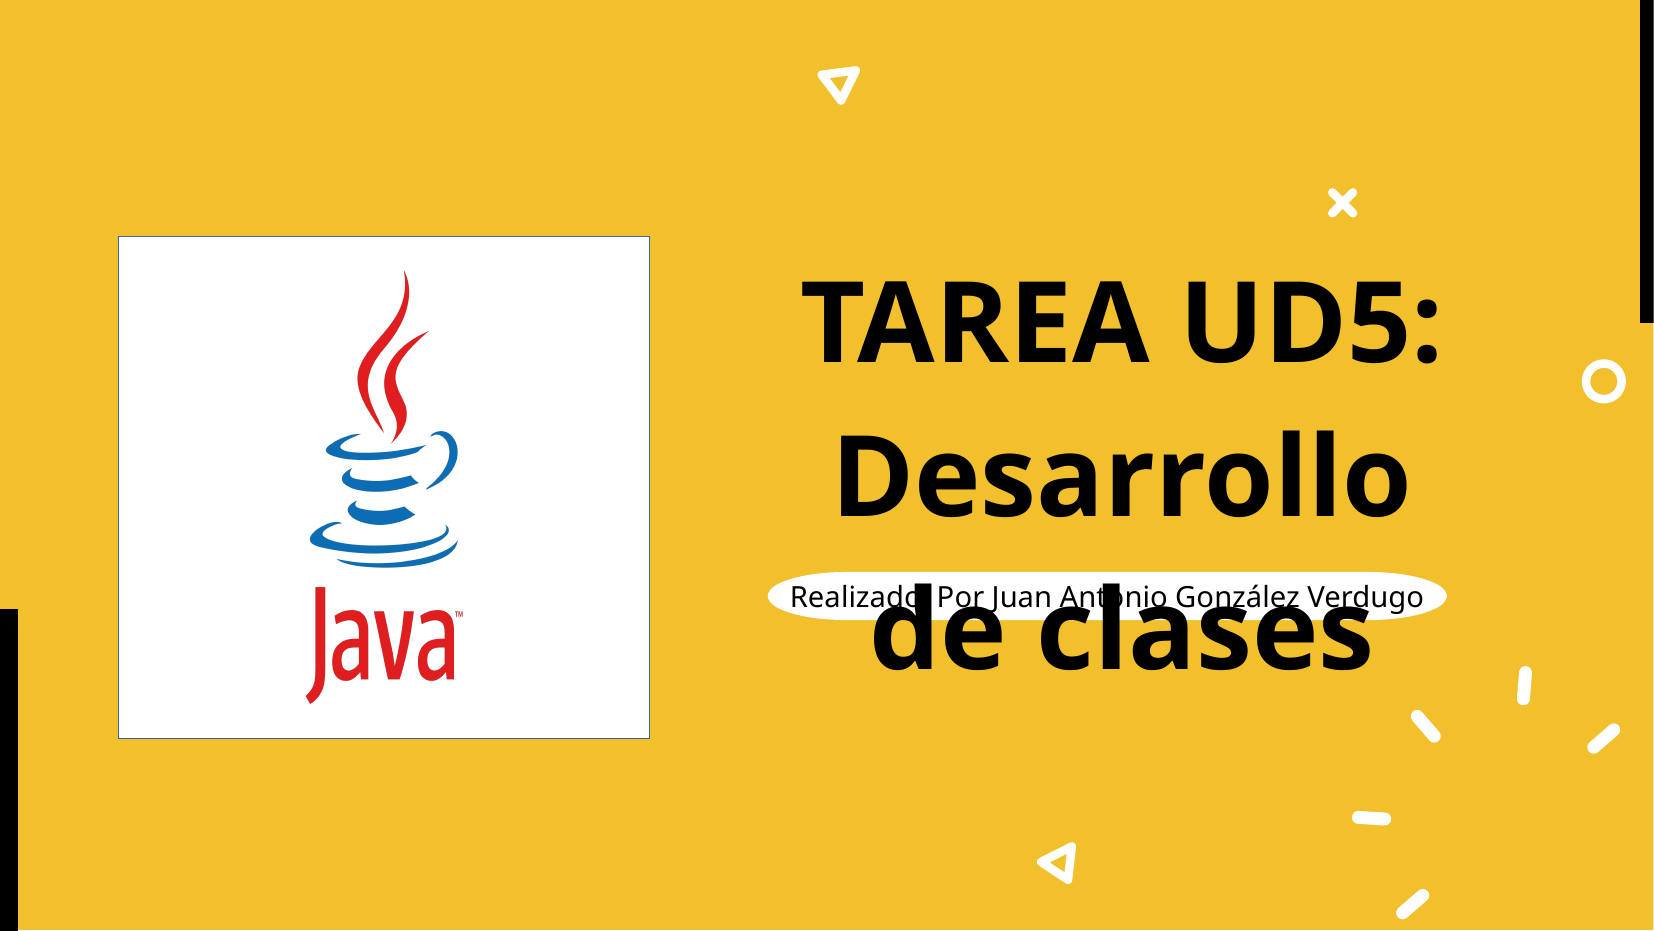

# TAREA UD5: Desarrollo de clases
Realizado Por Juan Antonio González Verdugo